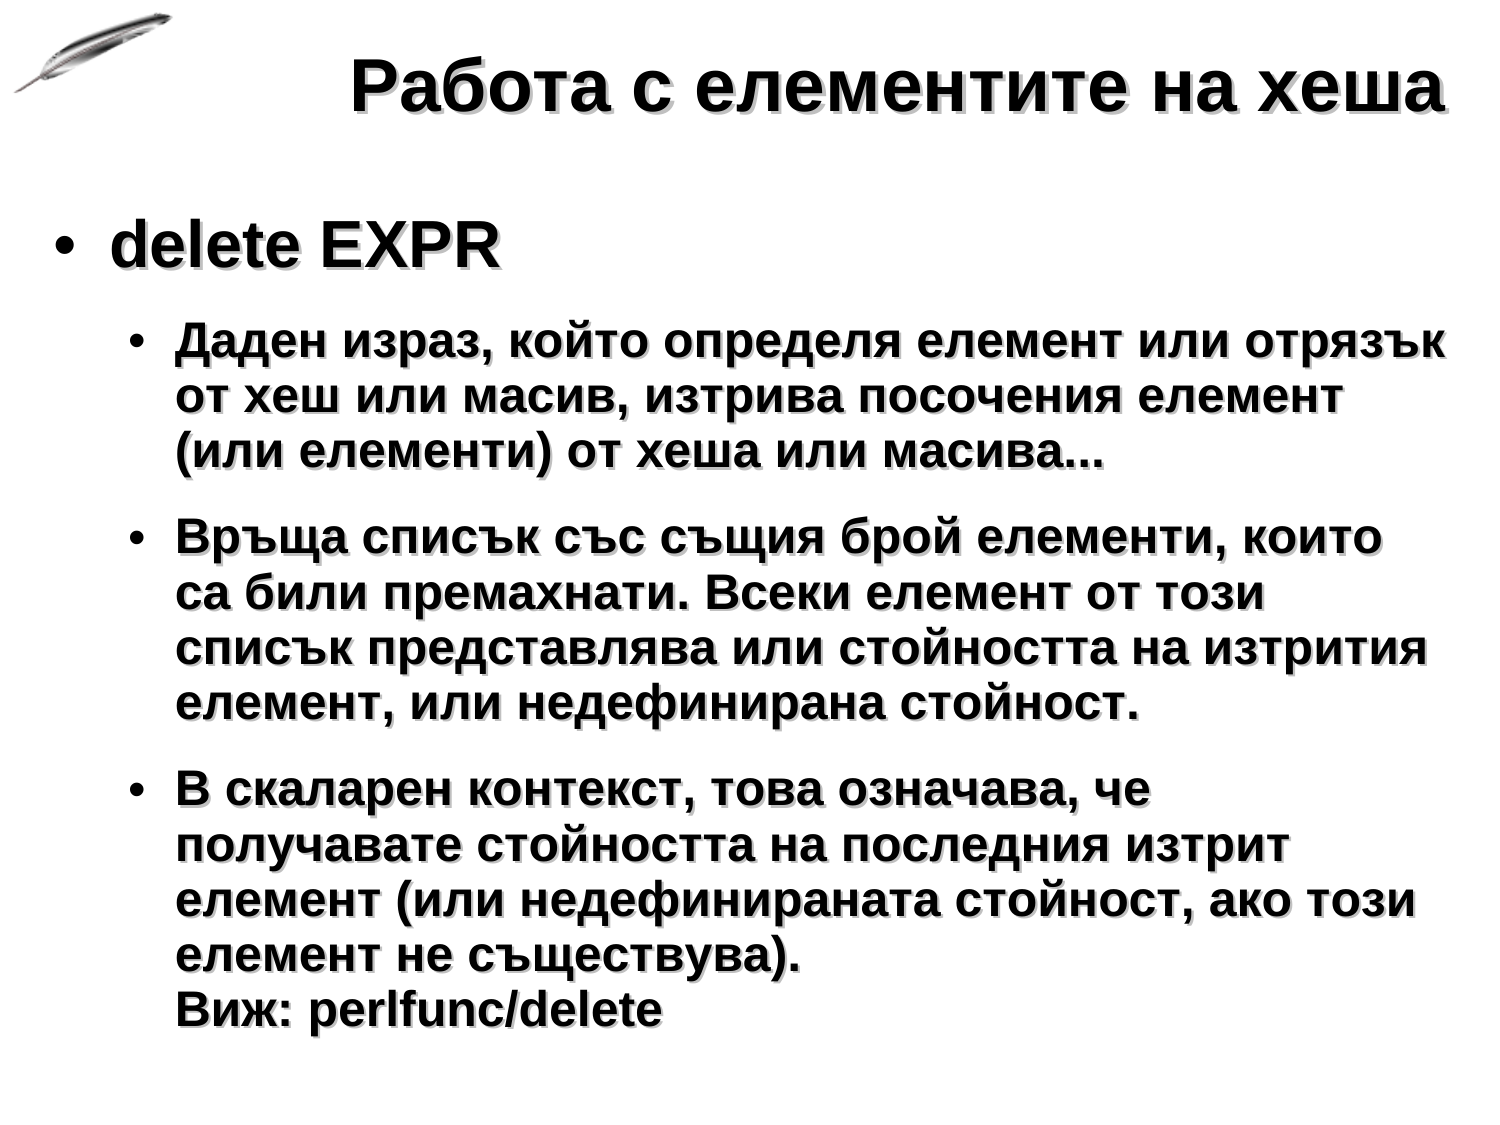

# Работа с елементите на хеша
delete EXPR
Даден израз, който определя елемент или отрязък от хеш или масив, изтрива посочения елемент (или елементи) от хеша или масива...
Връща списък със същия брой елементи, които са били премахнати. Всеки елемент от този списък представлява или стойността на изтрития елемент, или недефинирана стойност.
В скаларен контекст, това означава, че получавате стойността на последния изтрит елемент (или недефинираната стойност, ако този елемент не съществува).
Виж: perlfunc/delete